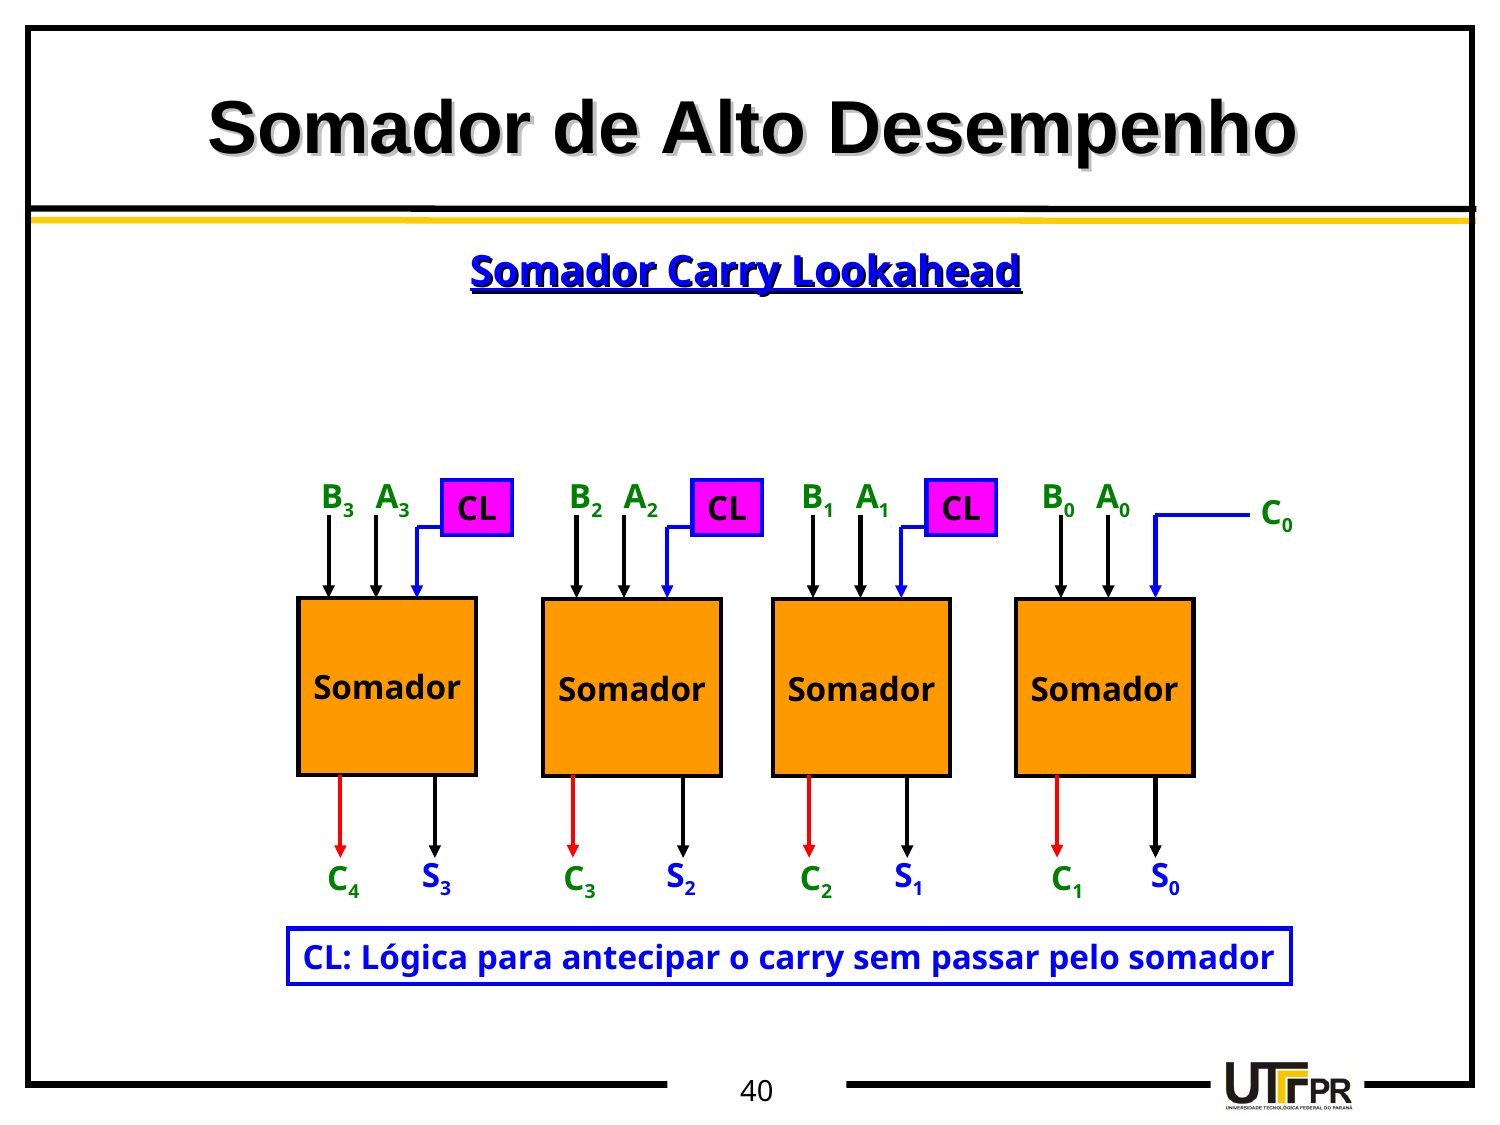

# Somador de Alto Desempenho
Somador Carry Lookahead
B3
A3
B2
A2
B1
A1
B0
A0
CL
CL
CL
C0
Somador
Somador
Somador
Somador
S3
S2
S1
S0
C4
C3
C2
C1
CL: Lógica para antecipar o carry sem passar pelo somador